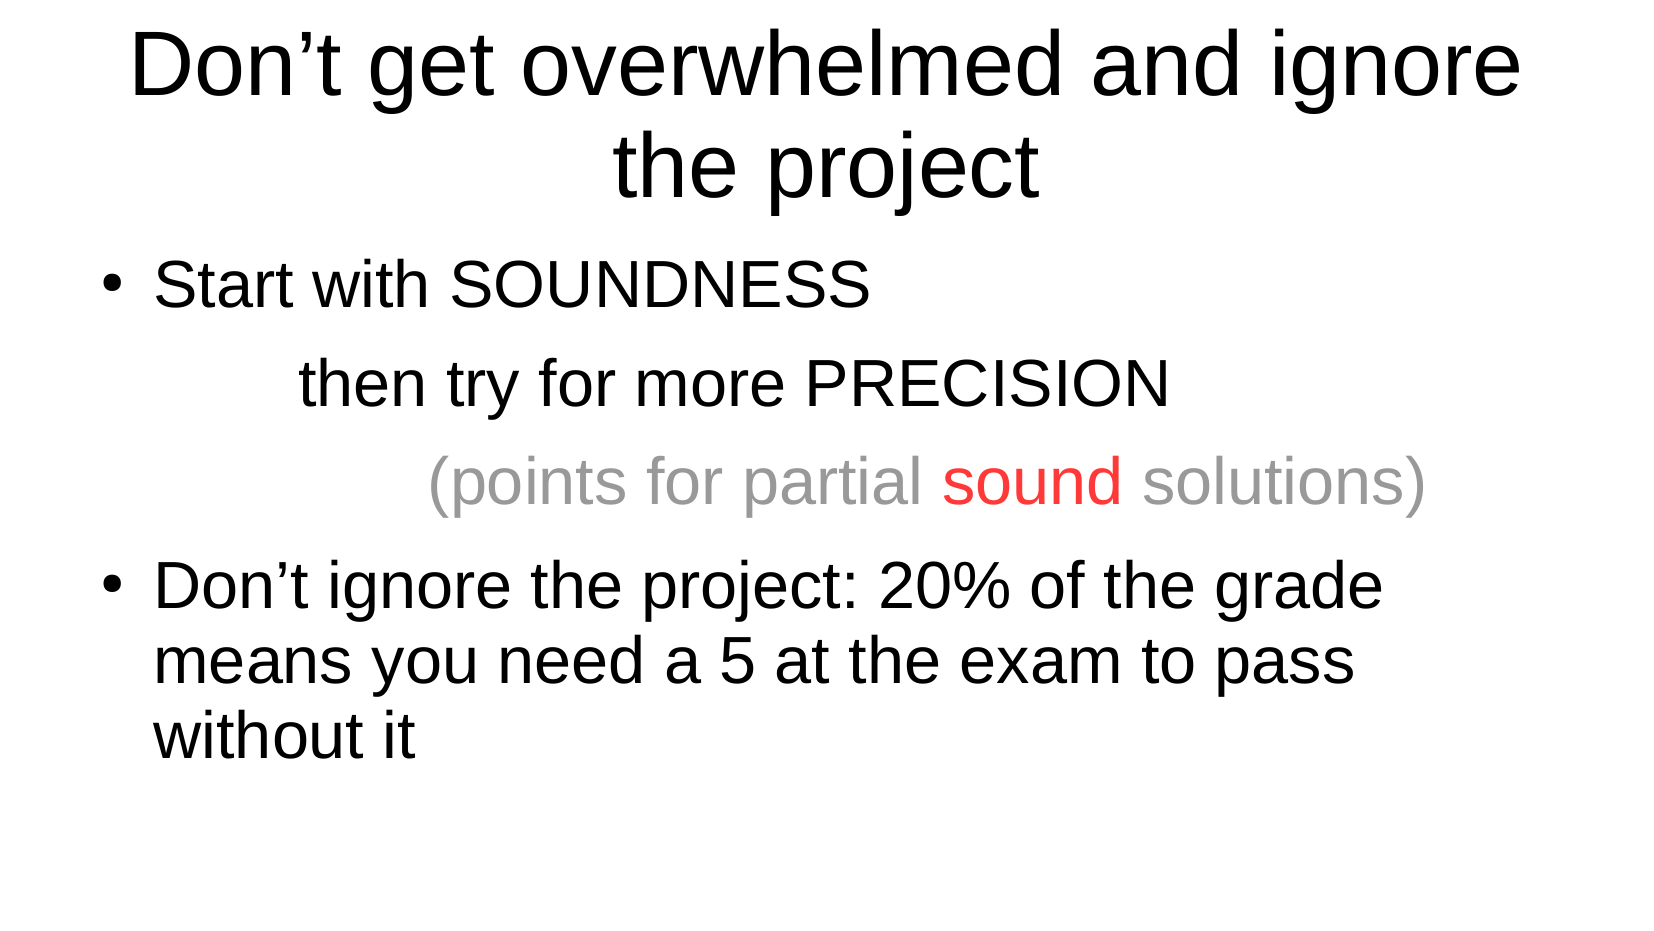

Don’t get overwhelmed and ignore the project
# Start with SOUNDNESS
 then try for more PRECISION
 (points for partial sound solutions)
Don’t ignore the project: 20% of the grade means you need a 5 at the exam to pass without it